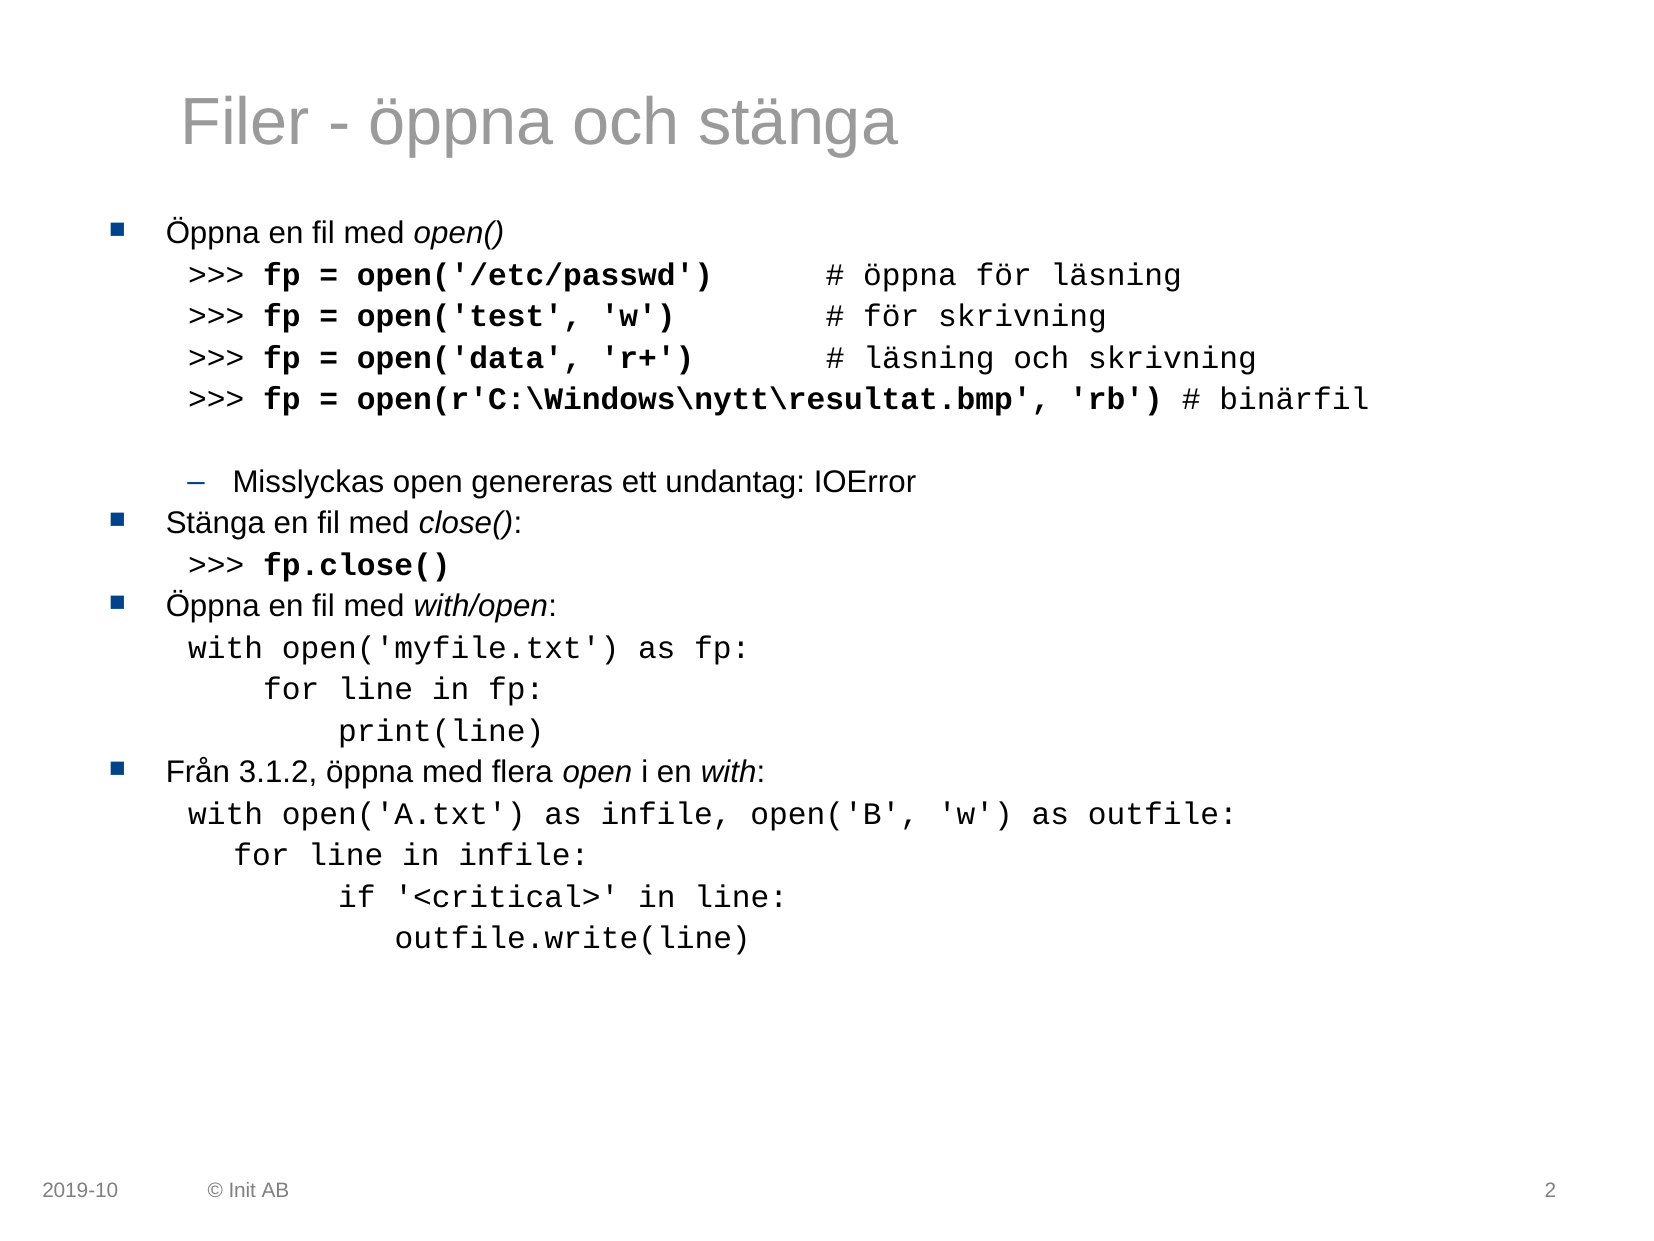

Filer - öppna och stänga
Öppna en fil med open()
>>> fp = open('/etc/passwd') # öppna för läsning
>>> fp = open('test', 'w') # för skrivning
>>> fp = open('data', 'r+') # läsning och skrivning
>>> fp = open(r'C:\Windows\nytt\resultat.bmp', 'rb') # binärfil
Misslyckas open genereras ett undantag: IOError
Stänga en fil med close():
>>> fp.close()
Öppna en fil med with/open:
with open('myfile.txt') as fp:
 for line in fp:
 print(line)
Från 3.1.2, öppna med flera open i en with:
with open('A.txt') as infile, open('B', 'w') as outfile:
	for line in infile:
 if '<critical>' in line:
 outfile.write(line)
2019-10
© Init AB